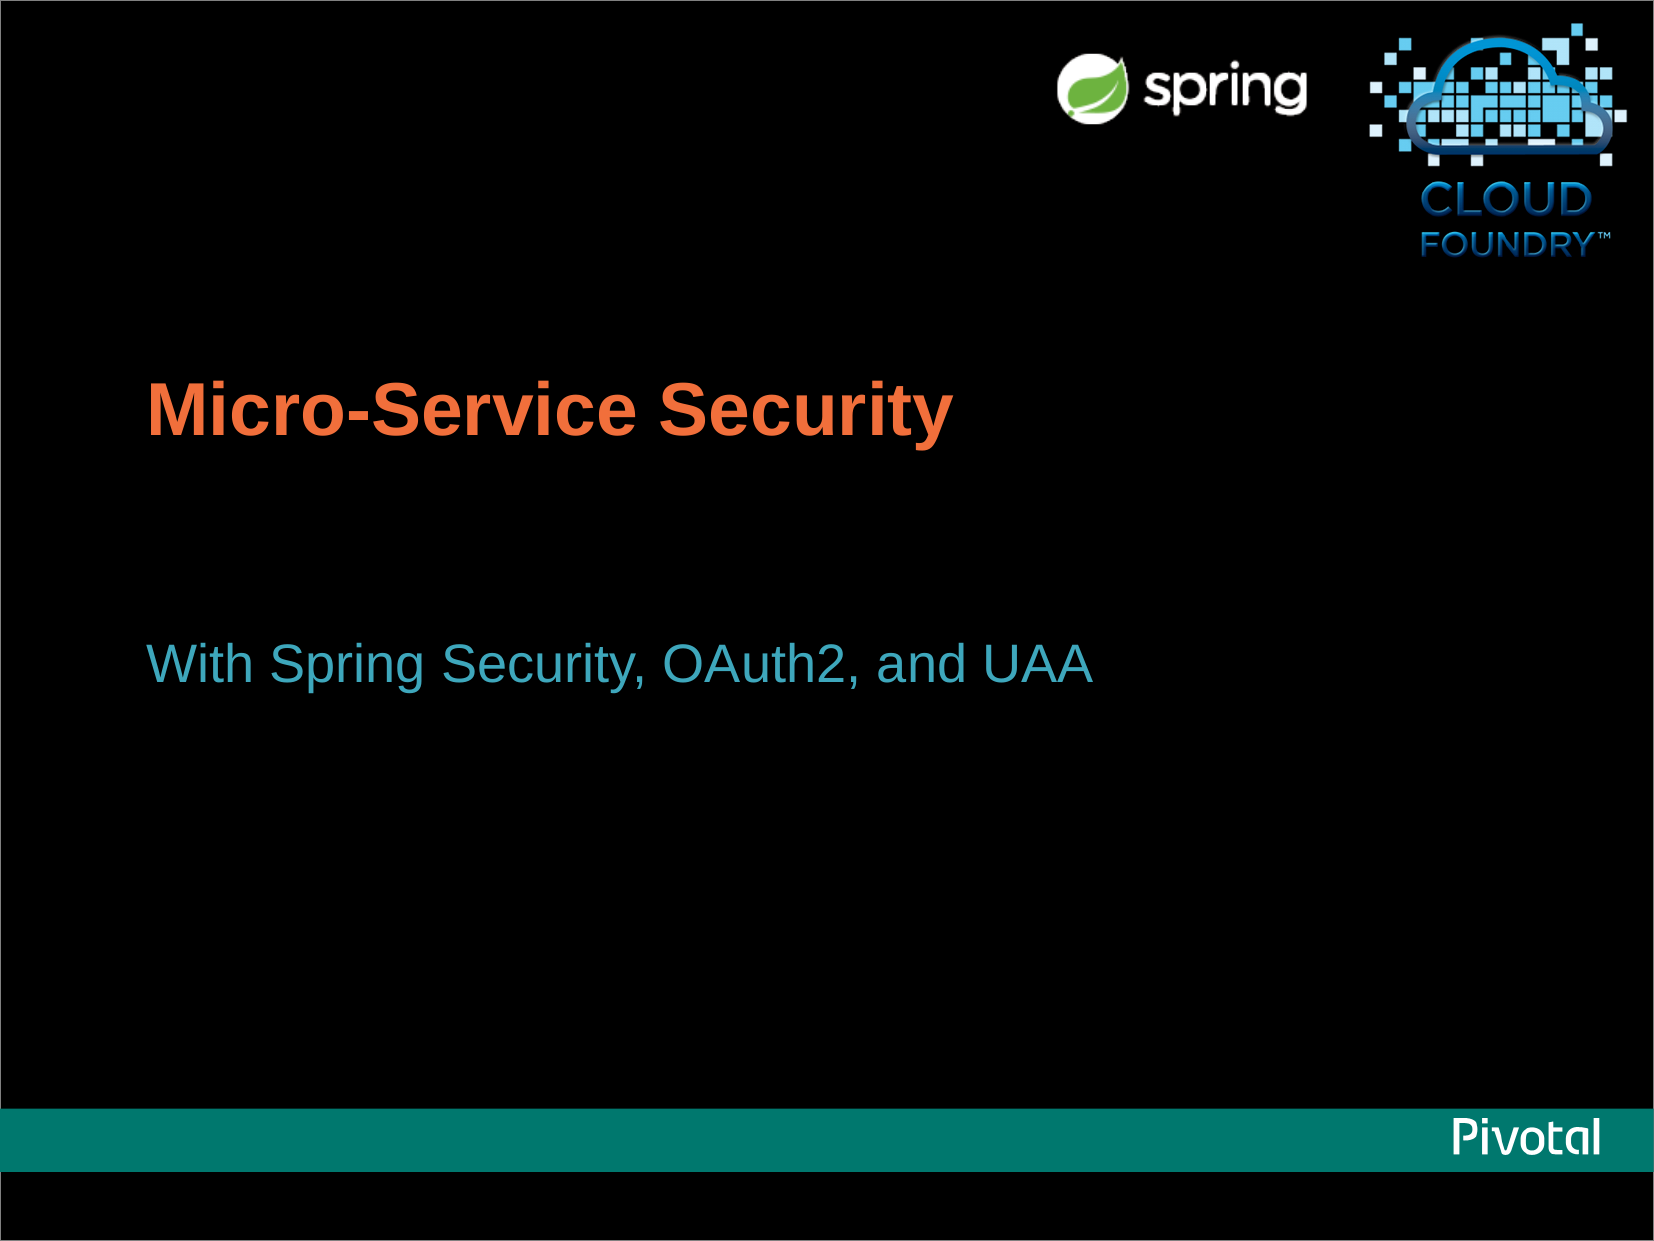

# Micro-Service Security
With Spring Security, OAuth2, and UAA